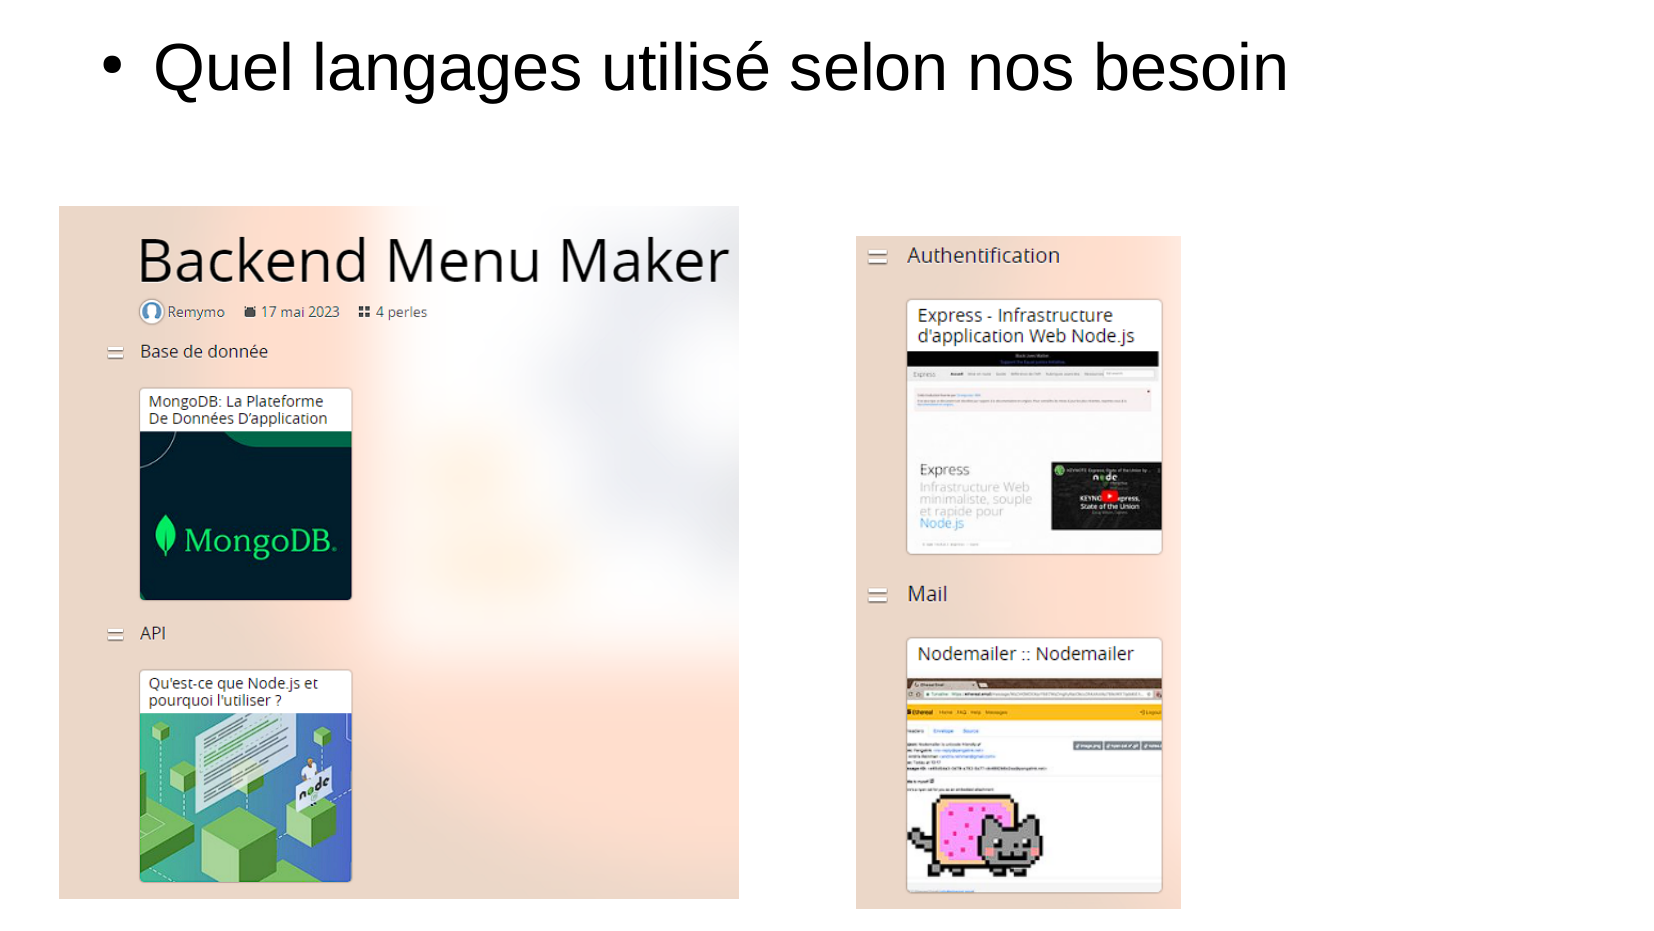

# Quel langages utilisé selon nos besoin